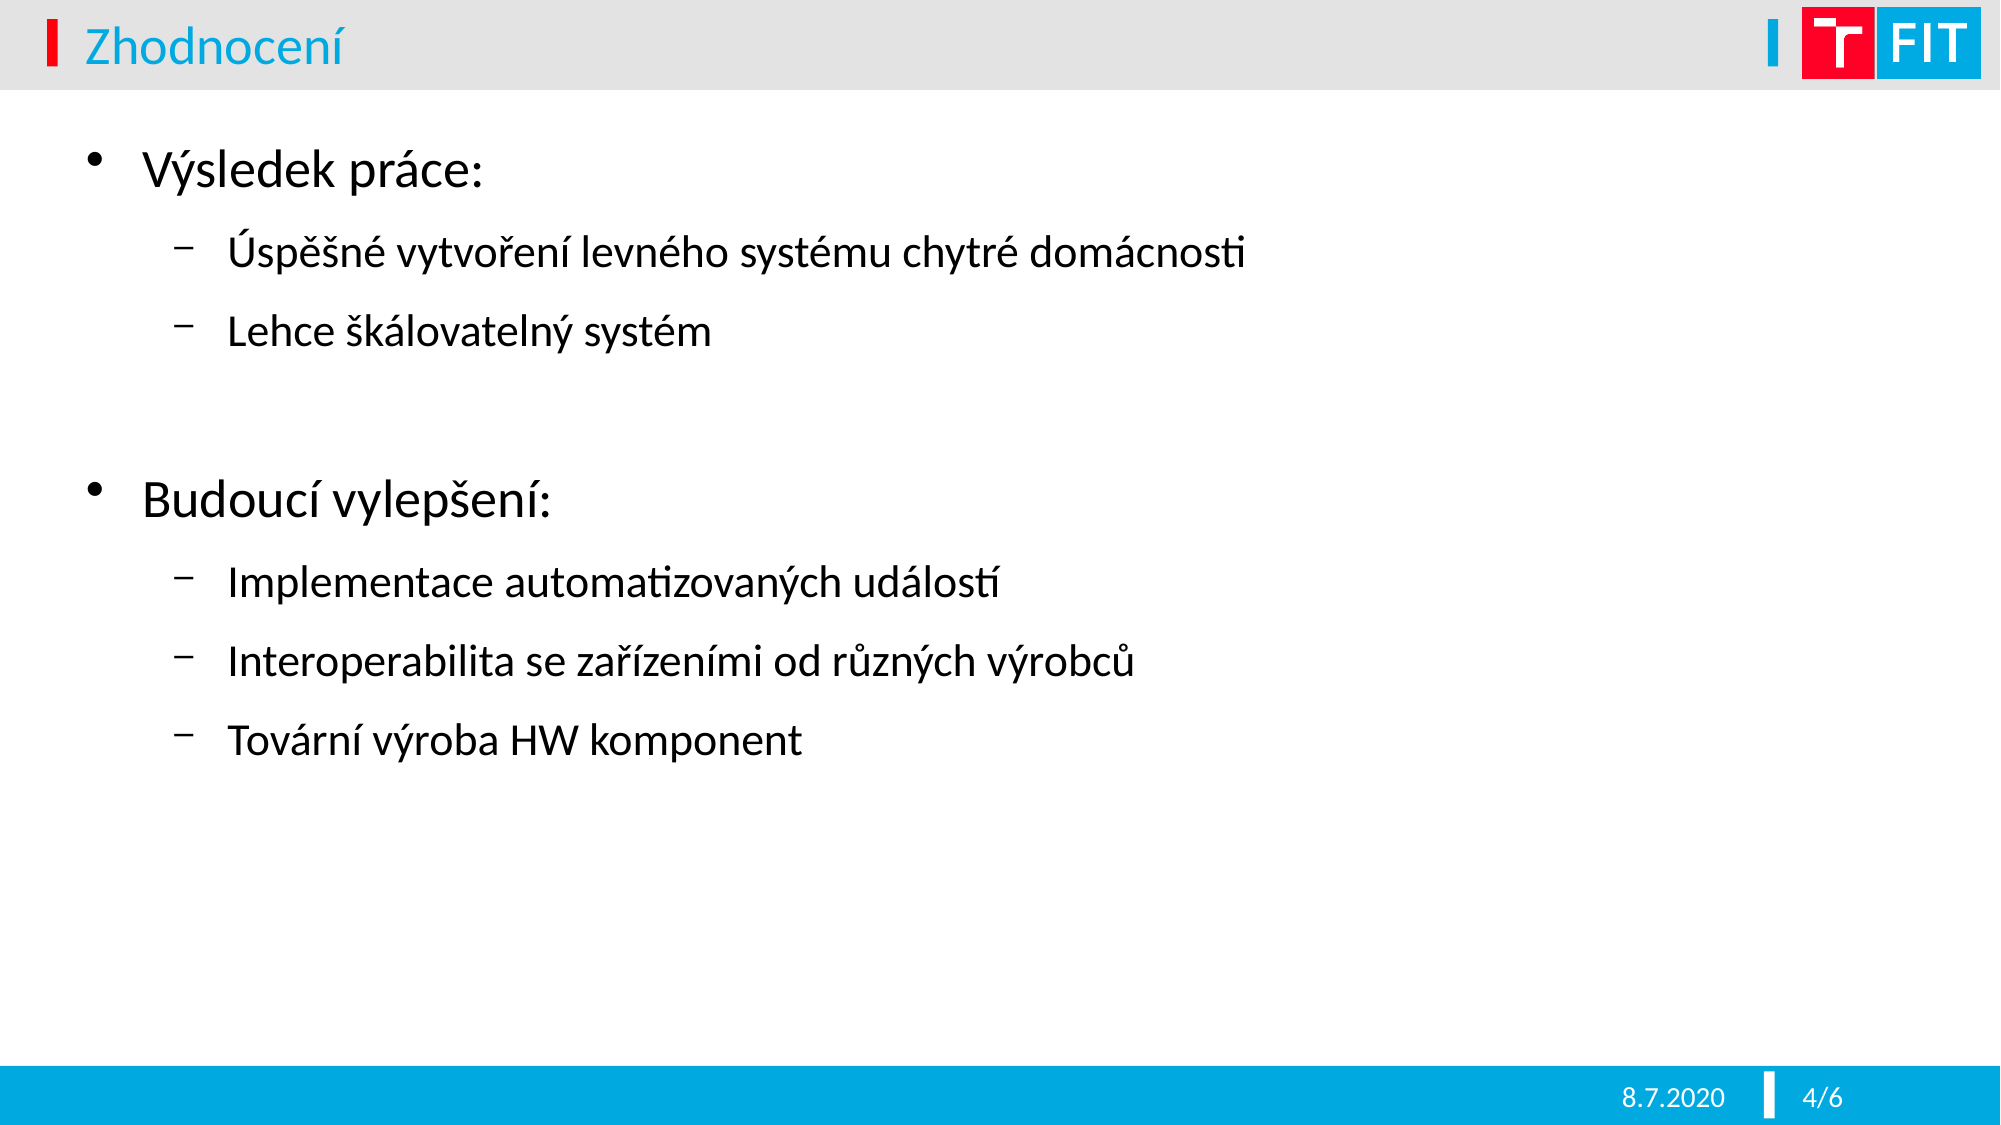

# Zhodnocení
Výsledek práce:
Úspěšné vytvoření levného systému chytré domácnosti
Lehce škálovatelný systém
Budoucí vylepšení:
Implementace automatizovaných událostí
Interoperabilita se zařízeními od různých výrobců
Tovární výroba HW komponent
 8.7.2020
4/6